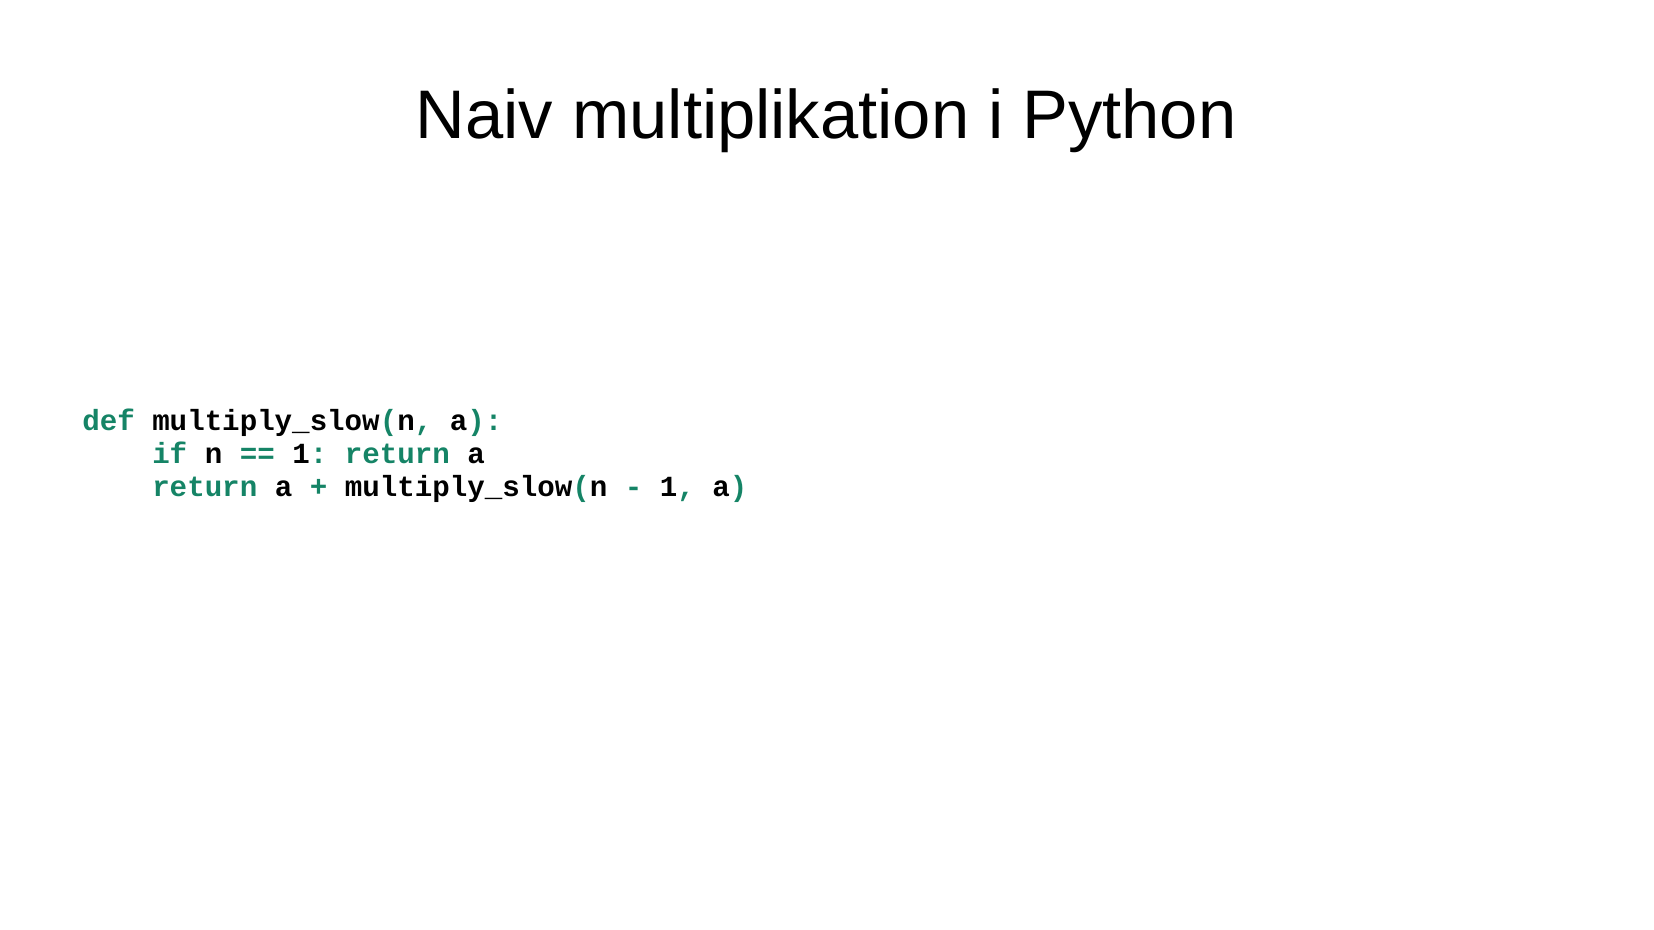

# Naiv multiplikation i Python
def multiply_slow(n, a):
 if n == 1: return a
 return a + multiply_slow(n - 1, a)